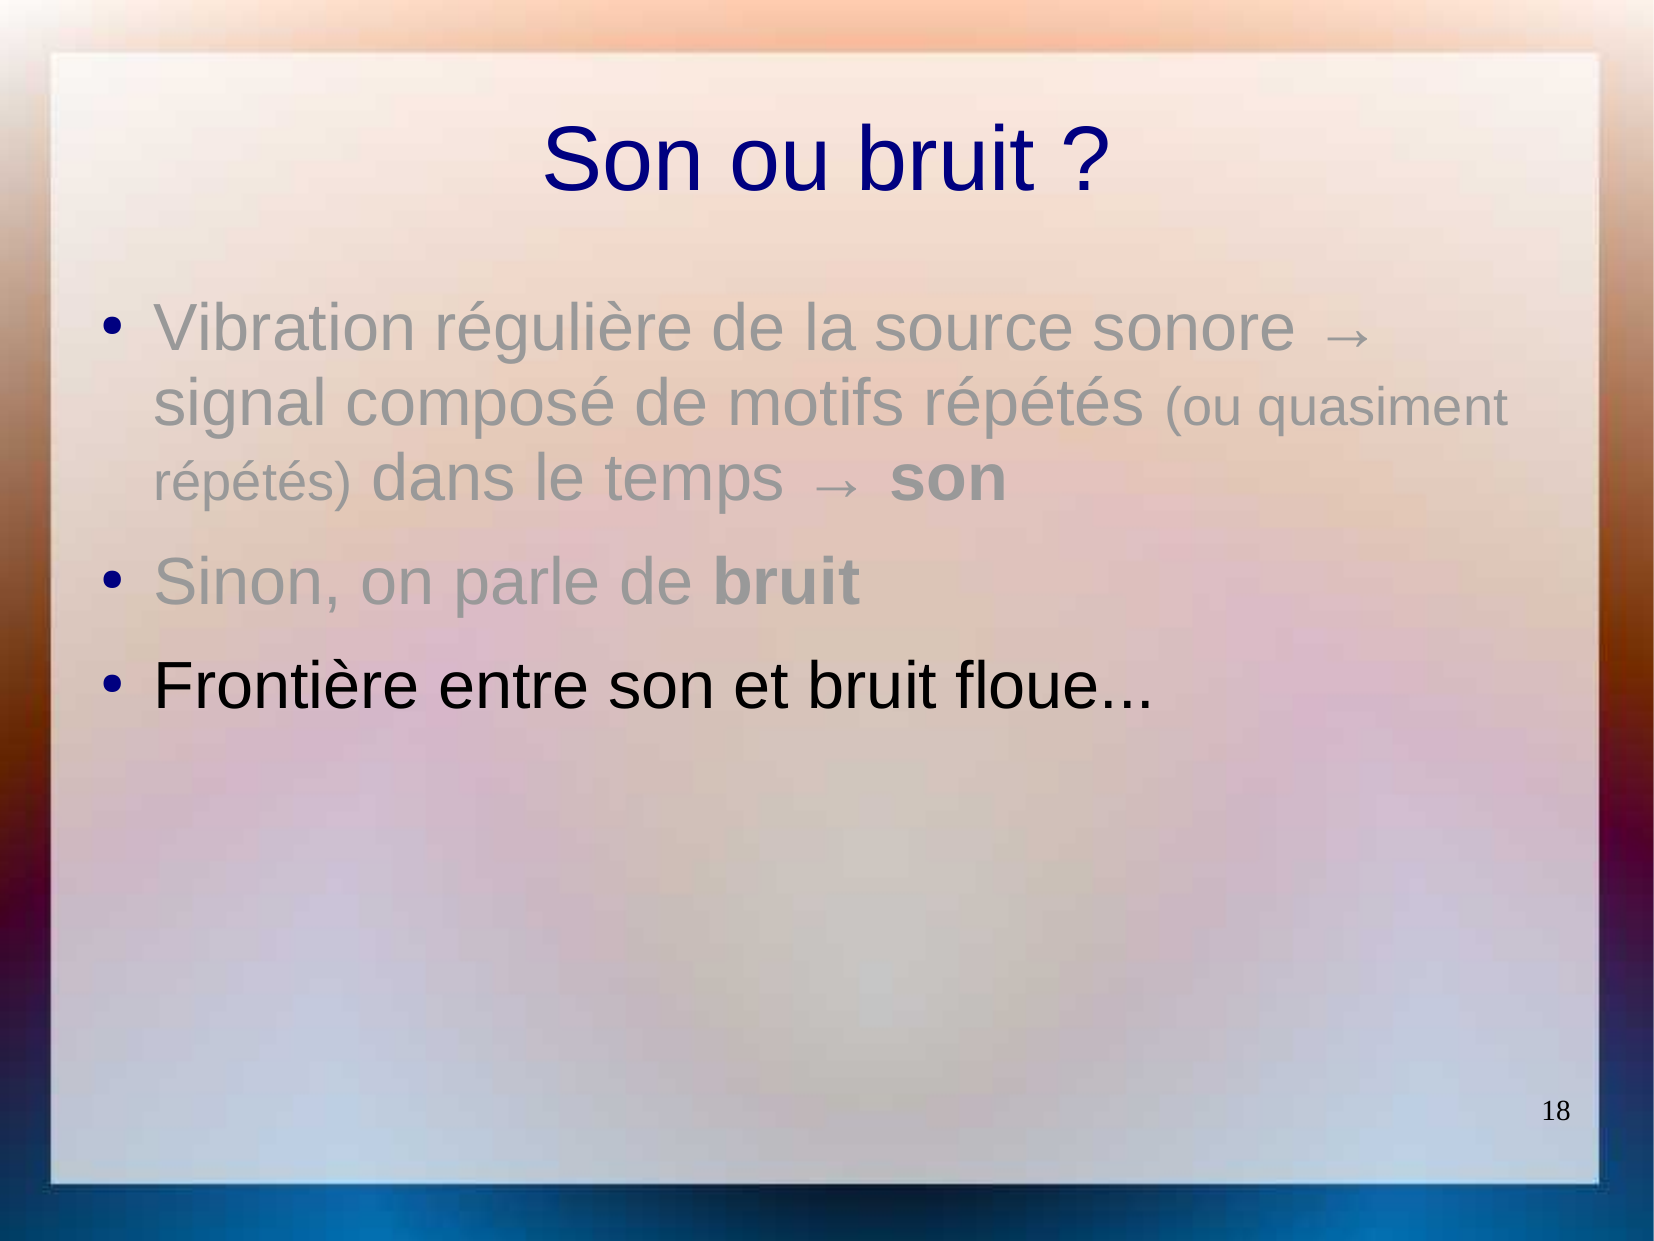

# Son ou bruit ?
Vibration régulière de la source sonore → signal composé de motifs répétés (ou quasiment répétés) dans le temps → son
Sinon, on parle de bruit
Frontière entre son et bruit floue...
18